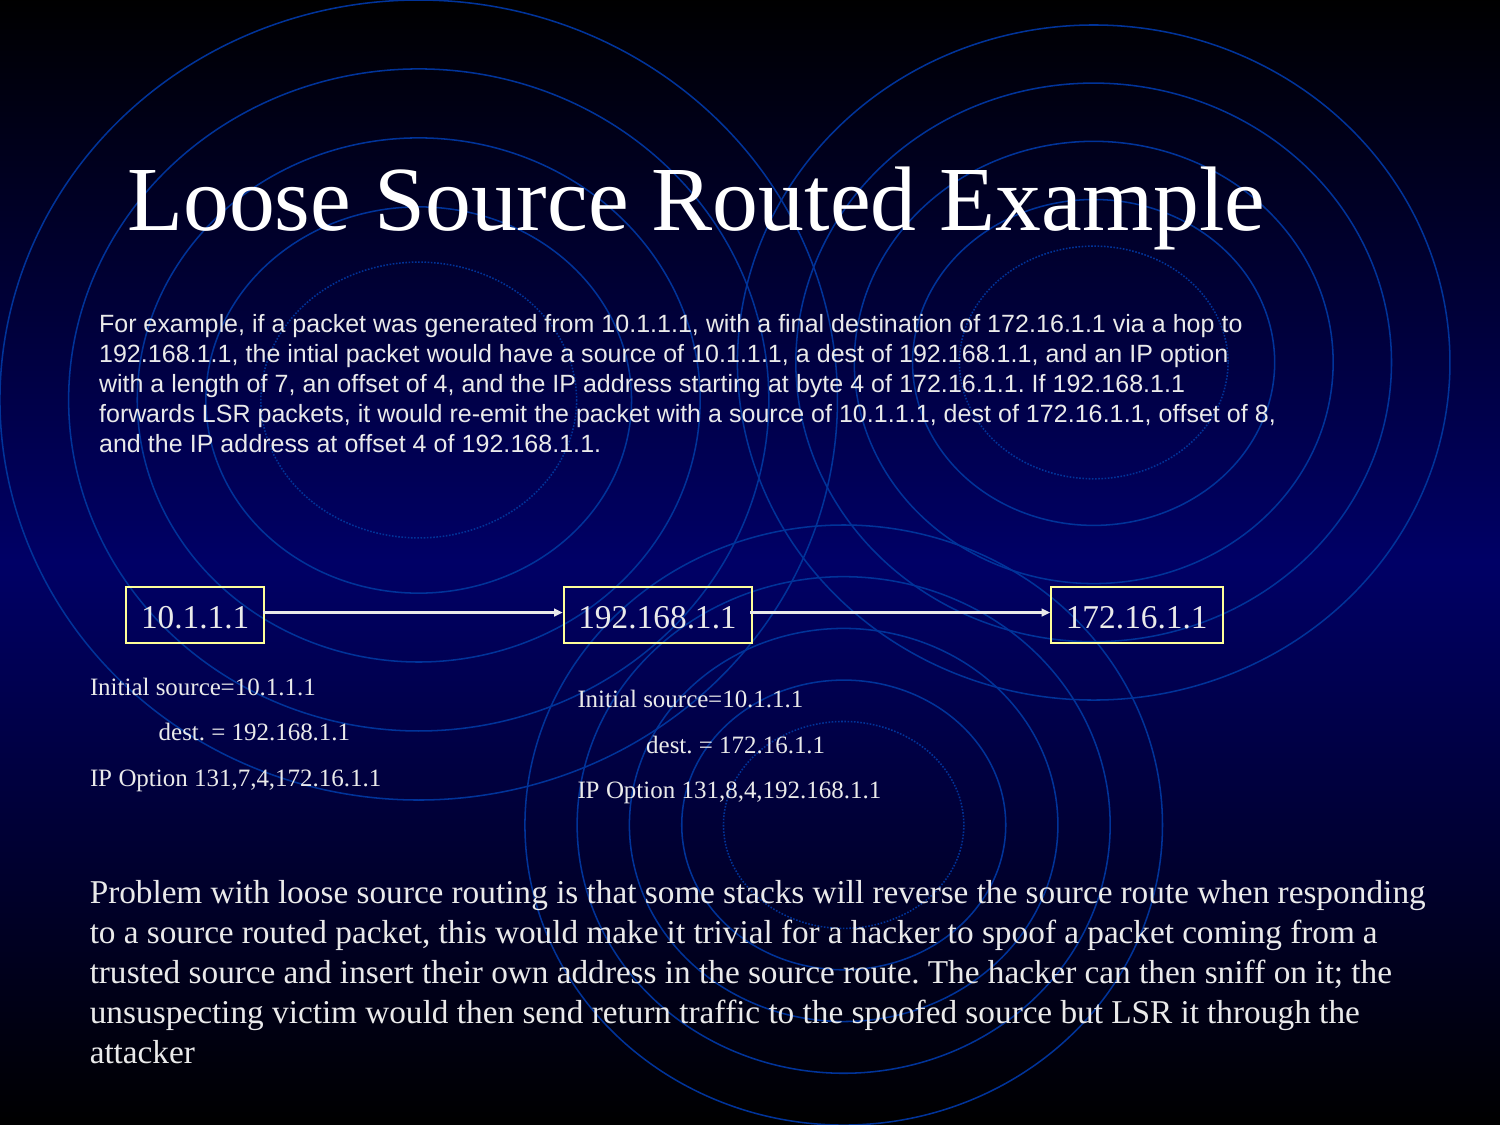

# Loose Source Routed Example
For example, if a packet was generated from 10.1.1.1, with a final destination of 172.16.1.1 via a hop to
192.168.1.1, the intial packet would have a source of 10.1.1.1, a dest of 192.168.1.1, and an IP option
with a length of 7, an offset of 4, and the IP address starting at byte 4 of 172.16.1.1. If 192.168.1.1
forwards LSR packets, it would re-emit the packet with a source of 10.1.1.1, dest of 172.16.1.1, offset of 8,
and the IP address at offset 4 of 192.168.1.1.
10.1.1.1
192.168.1.1
172.16.1.1
Initial source=10.1.1.1
 dest. = 192.168.1.1
IP Option 131,7,4,172.16.1.1
Initial source=10.1.1.1
 dest. = 172.16.1.1
IP Option 131,8,4,192.168.1.1
Problem with loose source routing is that some stacks will reverse the source route when responding to a source routed packet, this would make it trivial for a hacker to spoof a packet coming from a trusted source and insert their own address in the source route. The hacker can then sniff on it; the unsuspecting victim would then send return traffic to the spoofed source but LSR it through the attacker